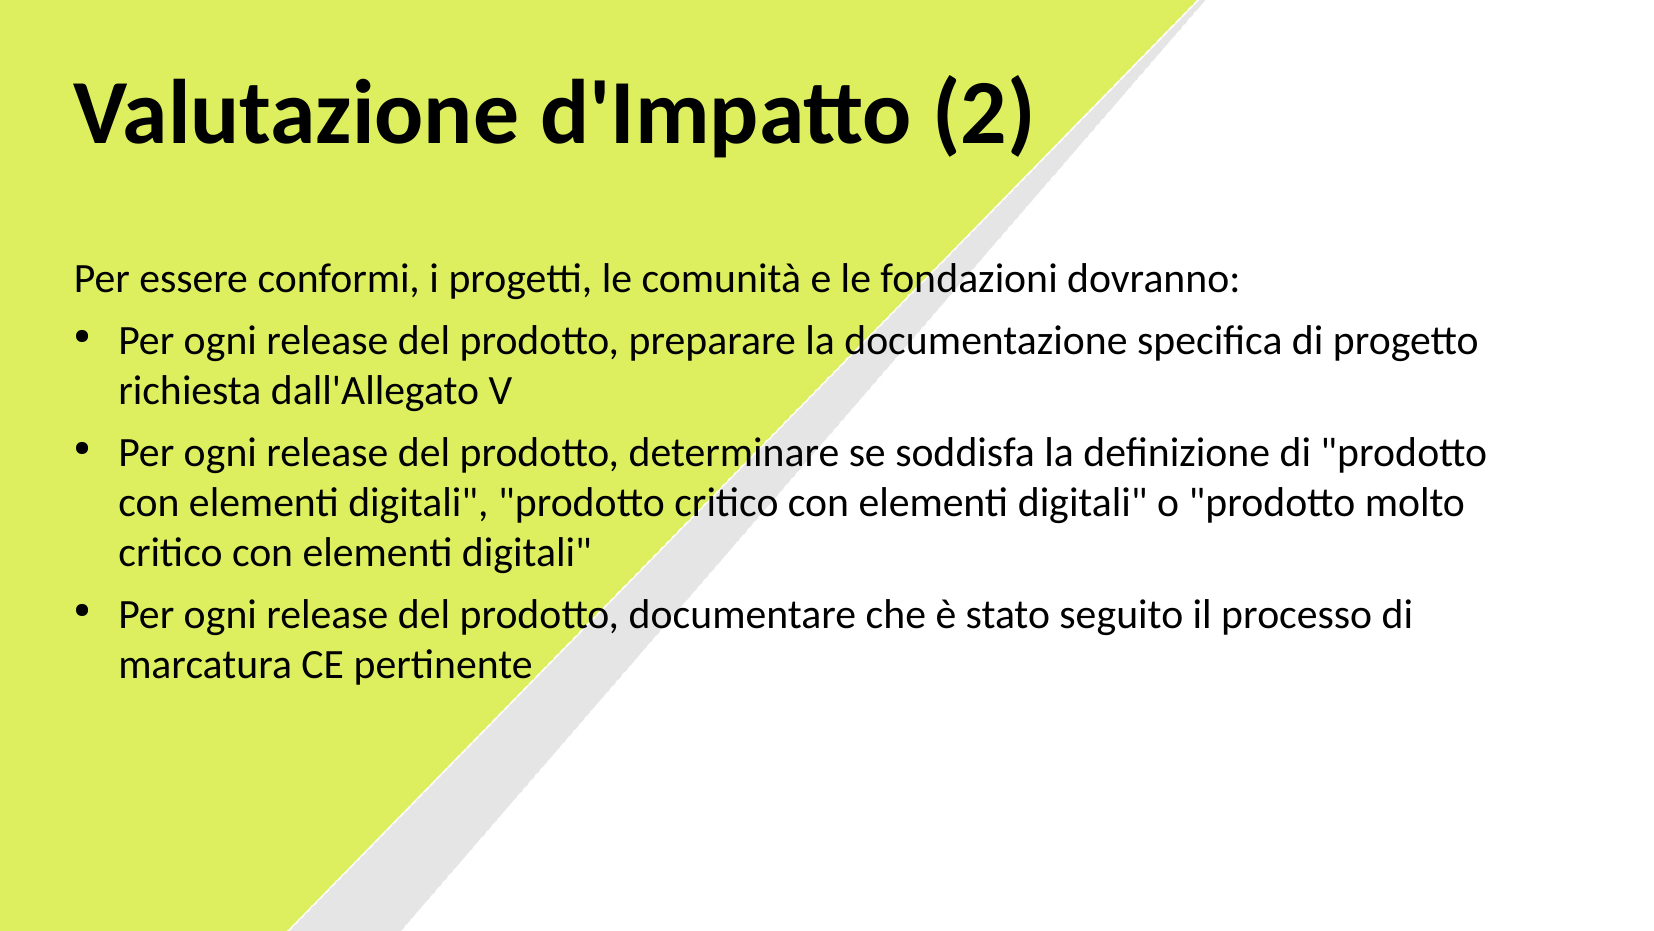

# Valutazione d'Impatto (2)
Per essere conformi, i progetti, le comunità e le fondazioni dovranno:
Per ogni release del prodotto, preparare la documentazione specifica di progetto richiesta dall'Allegato V
Per ogni release del prodotto, determinare se soddisfa la definizione di "prodotto con elementi digitali", "prodotto critico con elementi digitali" o "prodotto molto critico con elementi digitali"
Per ogni release del prodotto, documentare che è stato seguito il processo di marcatura CE pertinente